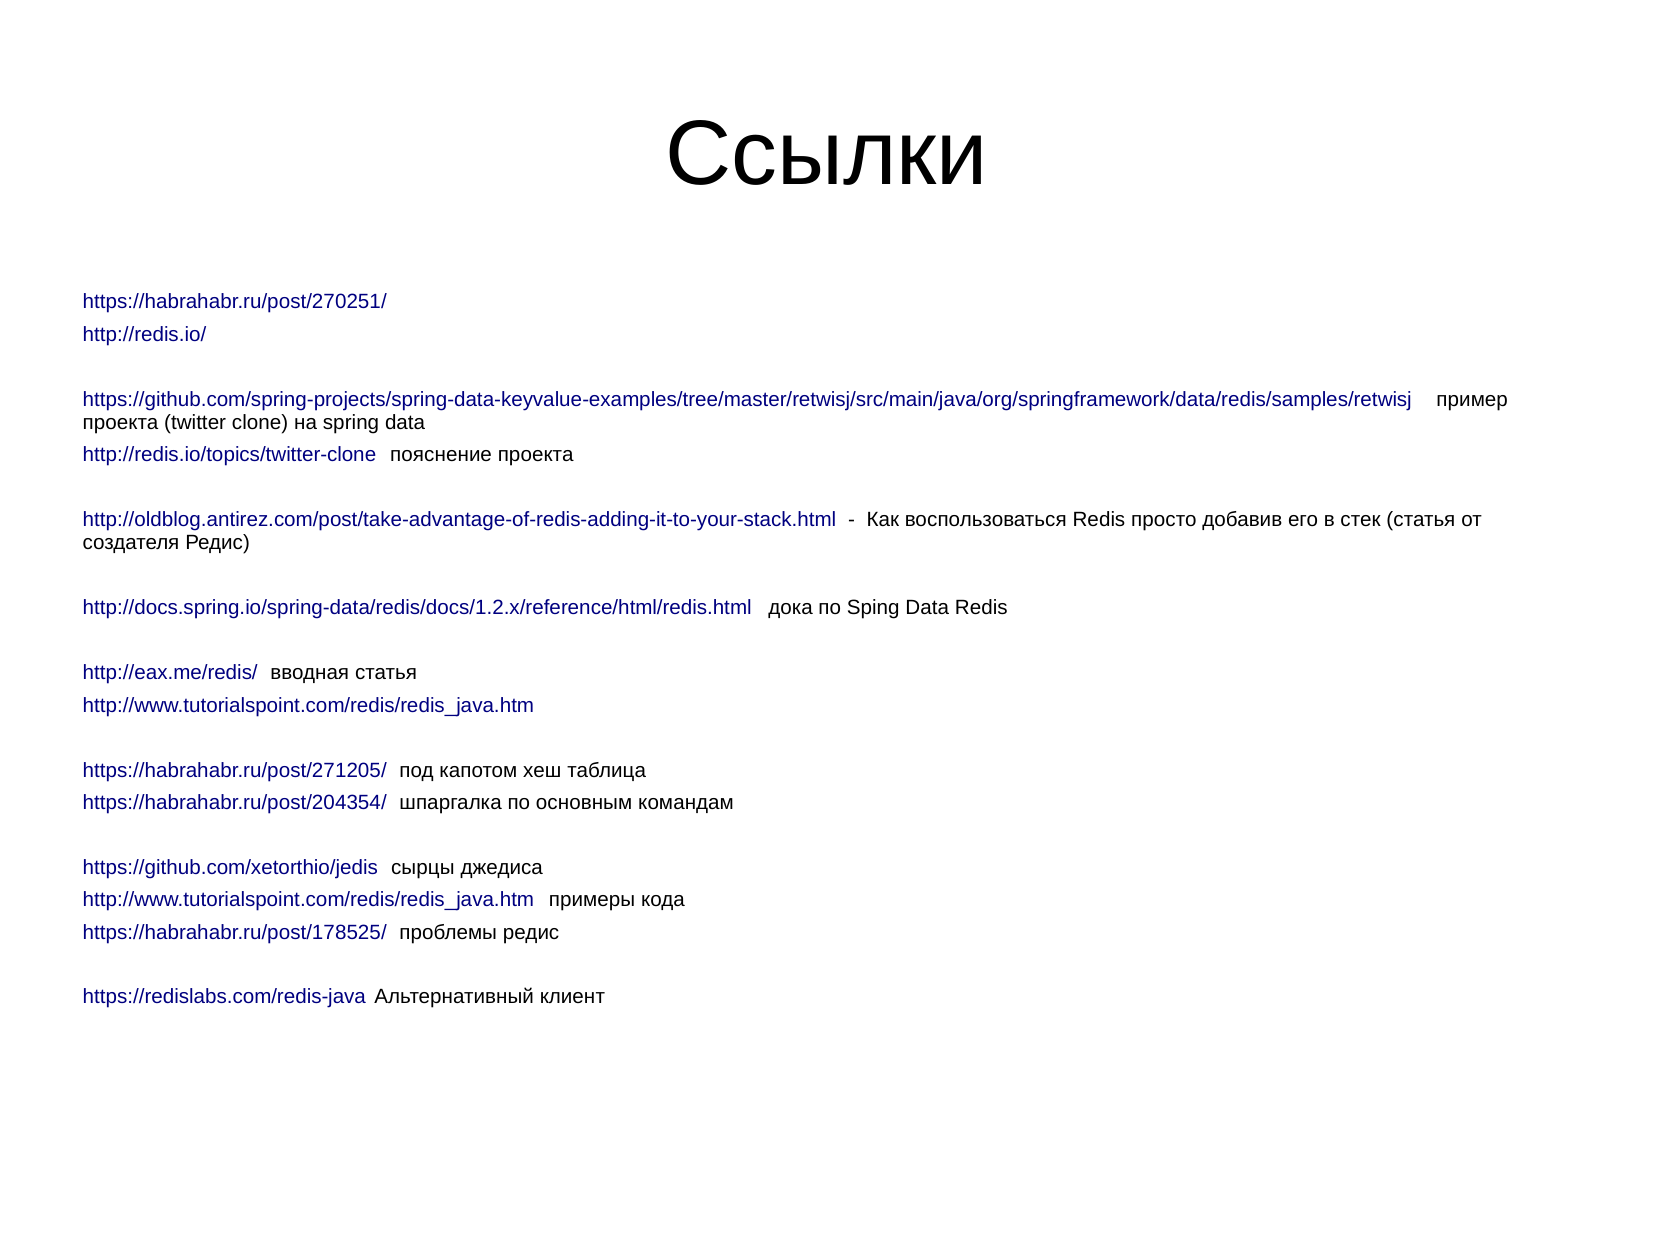

# Ссылки
https://habrahabr.ru/post/270251/
http://redis.io/
https://github.com/spring-projects/spring-data-keyvalue-examples/tree/master/retwisj/src/main/java/org/springframework/data/redis/samples/retwisj пример проекта (twitter clone) на spring data
http://redis.io/topics/twitter-clone пояснение проекта
http://oldblog.antirez.com/post/take-advantage-of-redis-adding-it-to-your-stack.html - Как воспользоваться Redis просто добавив его в стек (статья от создателя Редис)
http://docs.spring.io/spring-data/redis/docs/1.2.x/reference/html/redis.html дока по Sping Data Redis
http://eax.me/redis/ вводная статья
http://www.tutorialspoint.com/redis/redis_java.htm
https://habrahabr.ru/post/271205/ под капотом хеш таблица
https://habrahabr.ru/post/204354/ шпаргалка по основным командам
https://github.com/xetorthio/jedis сырцы джедиса
http://www.tutorialspoint.com/redis/redis_java.htm примеры кода
https://habrahabr.ru/post/178525/ проблемы редис
https://redislabs.com/redis-java Альтернативный клиент